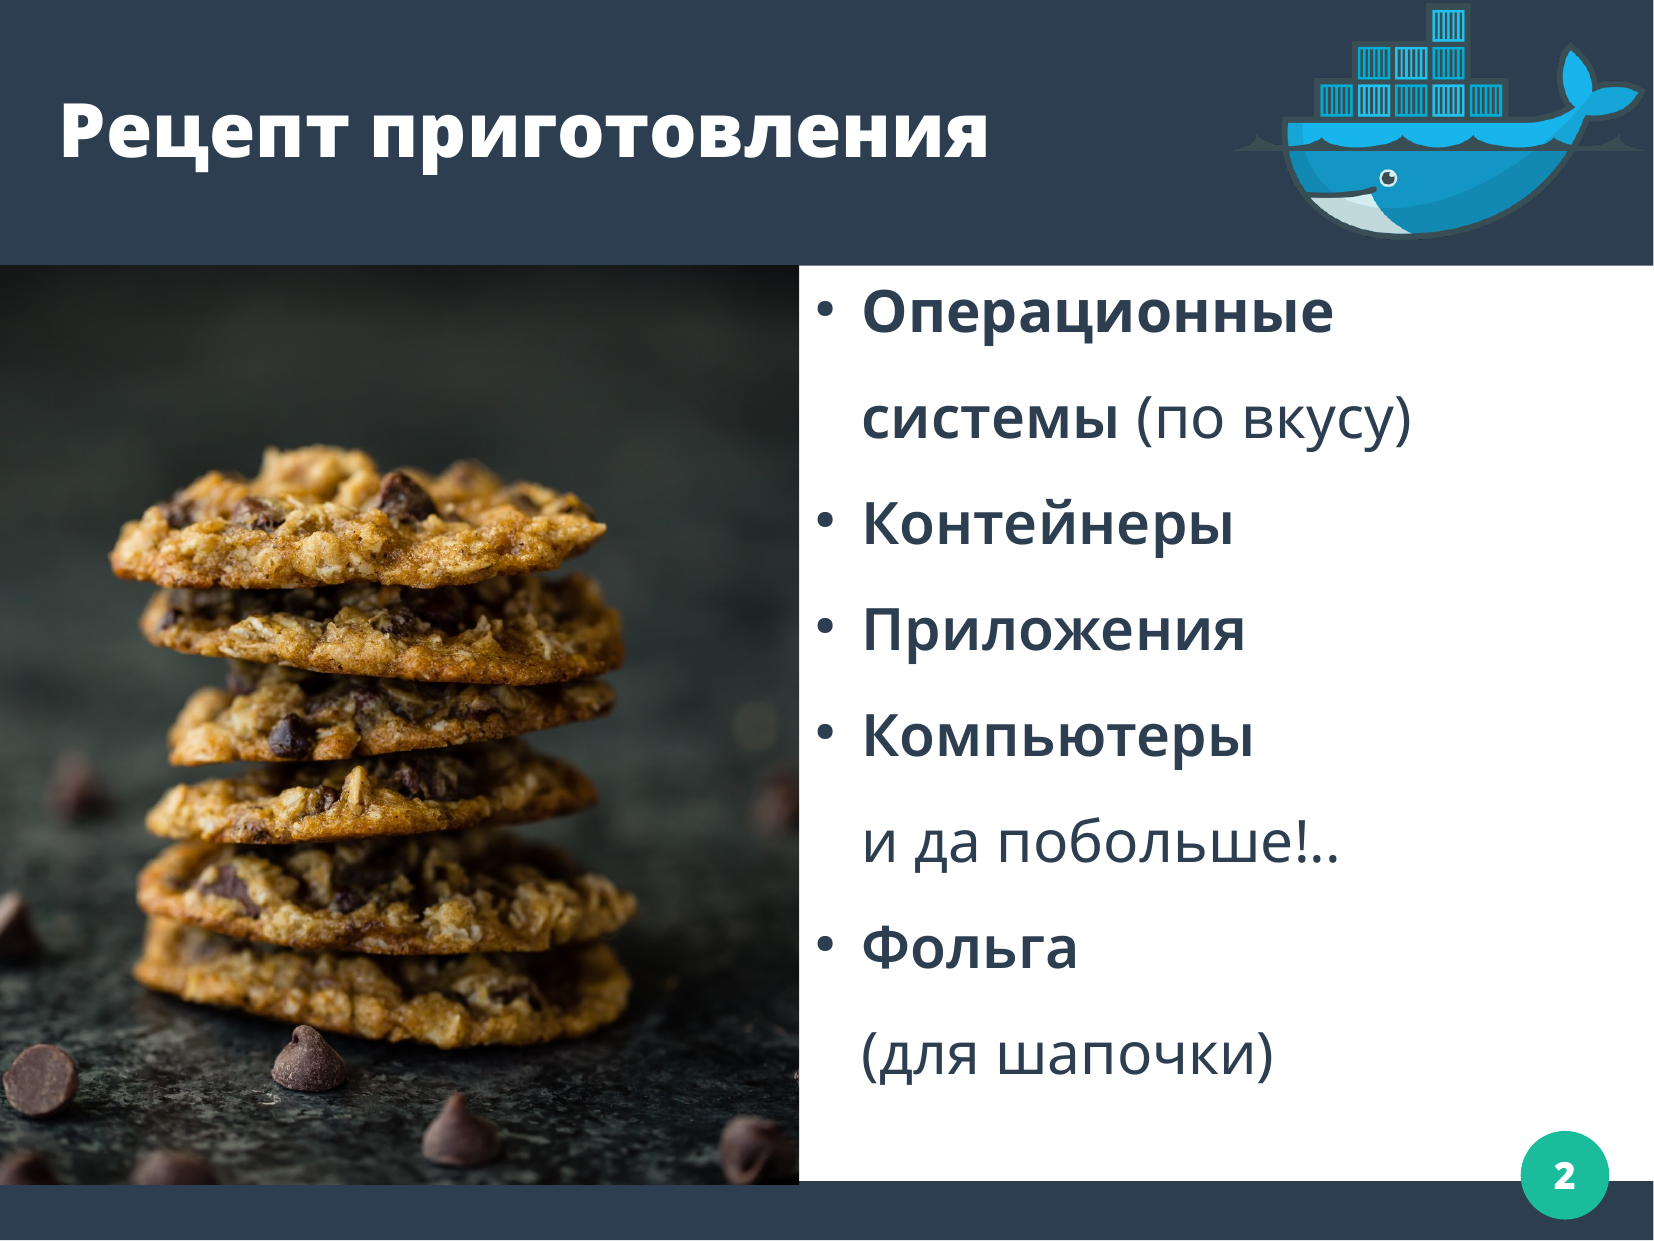

# Рецепт приготовления
Операционные
системы (по вкусу)
Контейнеры
Приложения
Компьютеры
и да побольше!..
Фольга
(для шапочки)
2